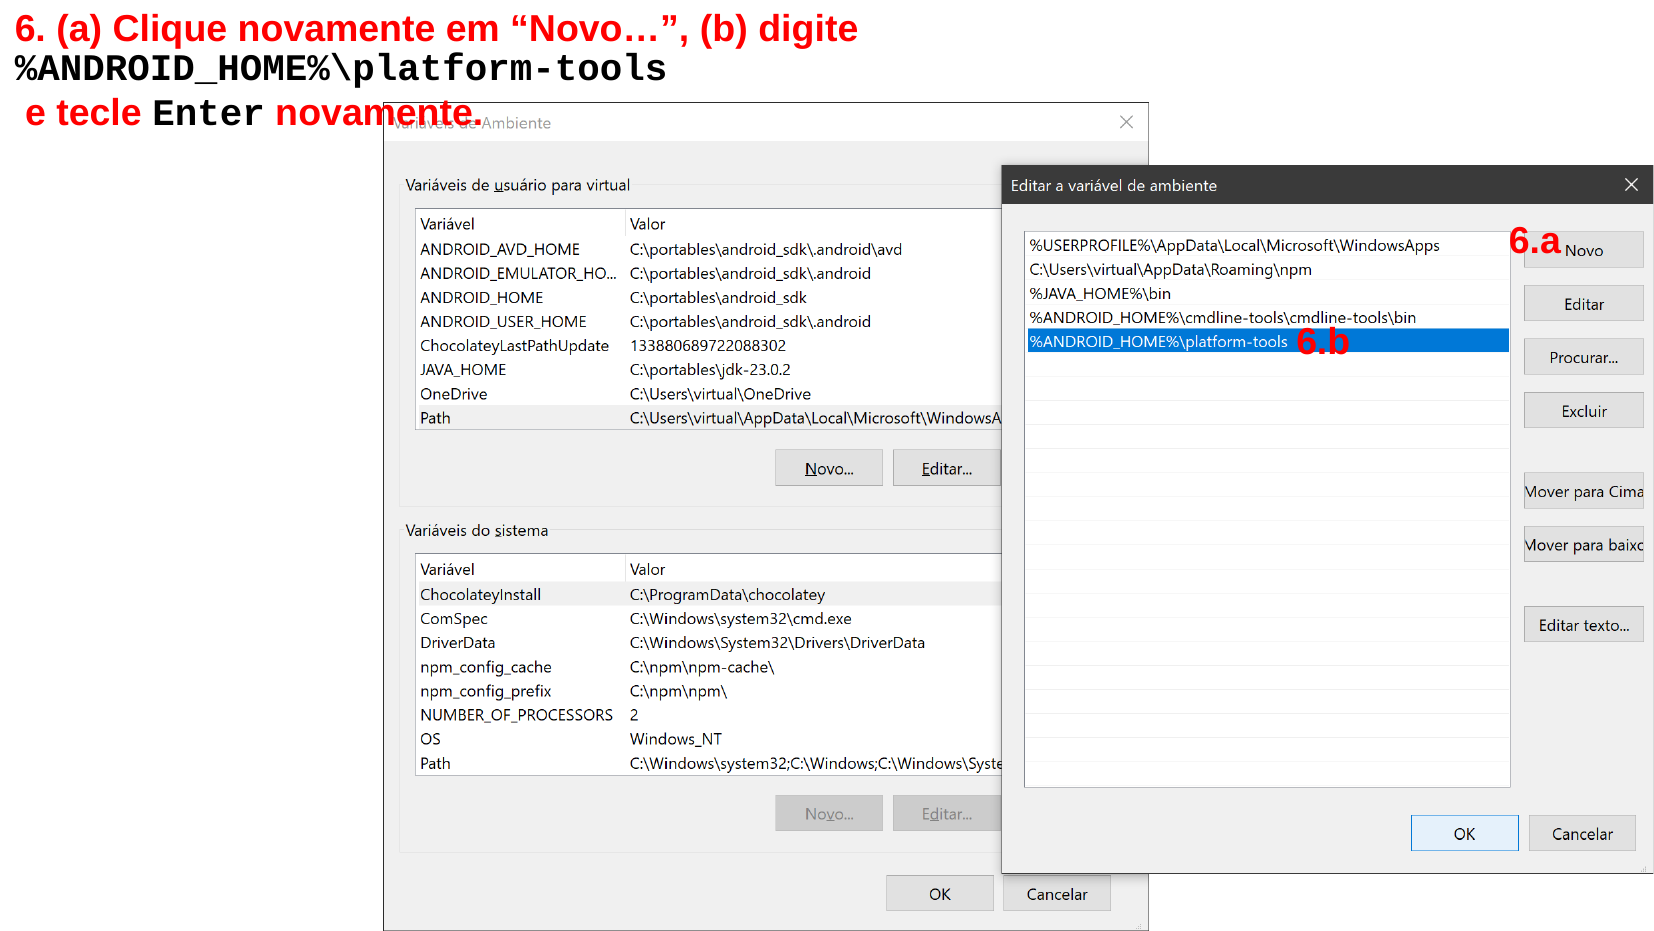

6. (a) Clique novamente em “Novo…”, (b) digite
%ANDROID_HOME%\platform-tools
 e tecle Enter novamente.
6.a
6.b